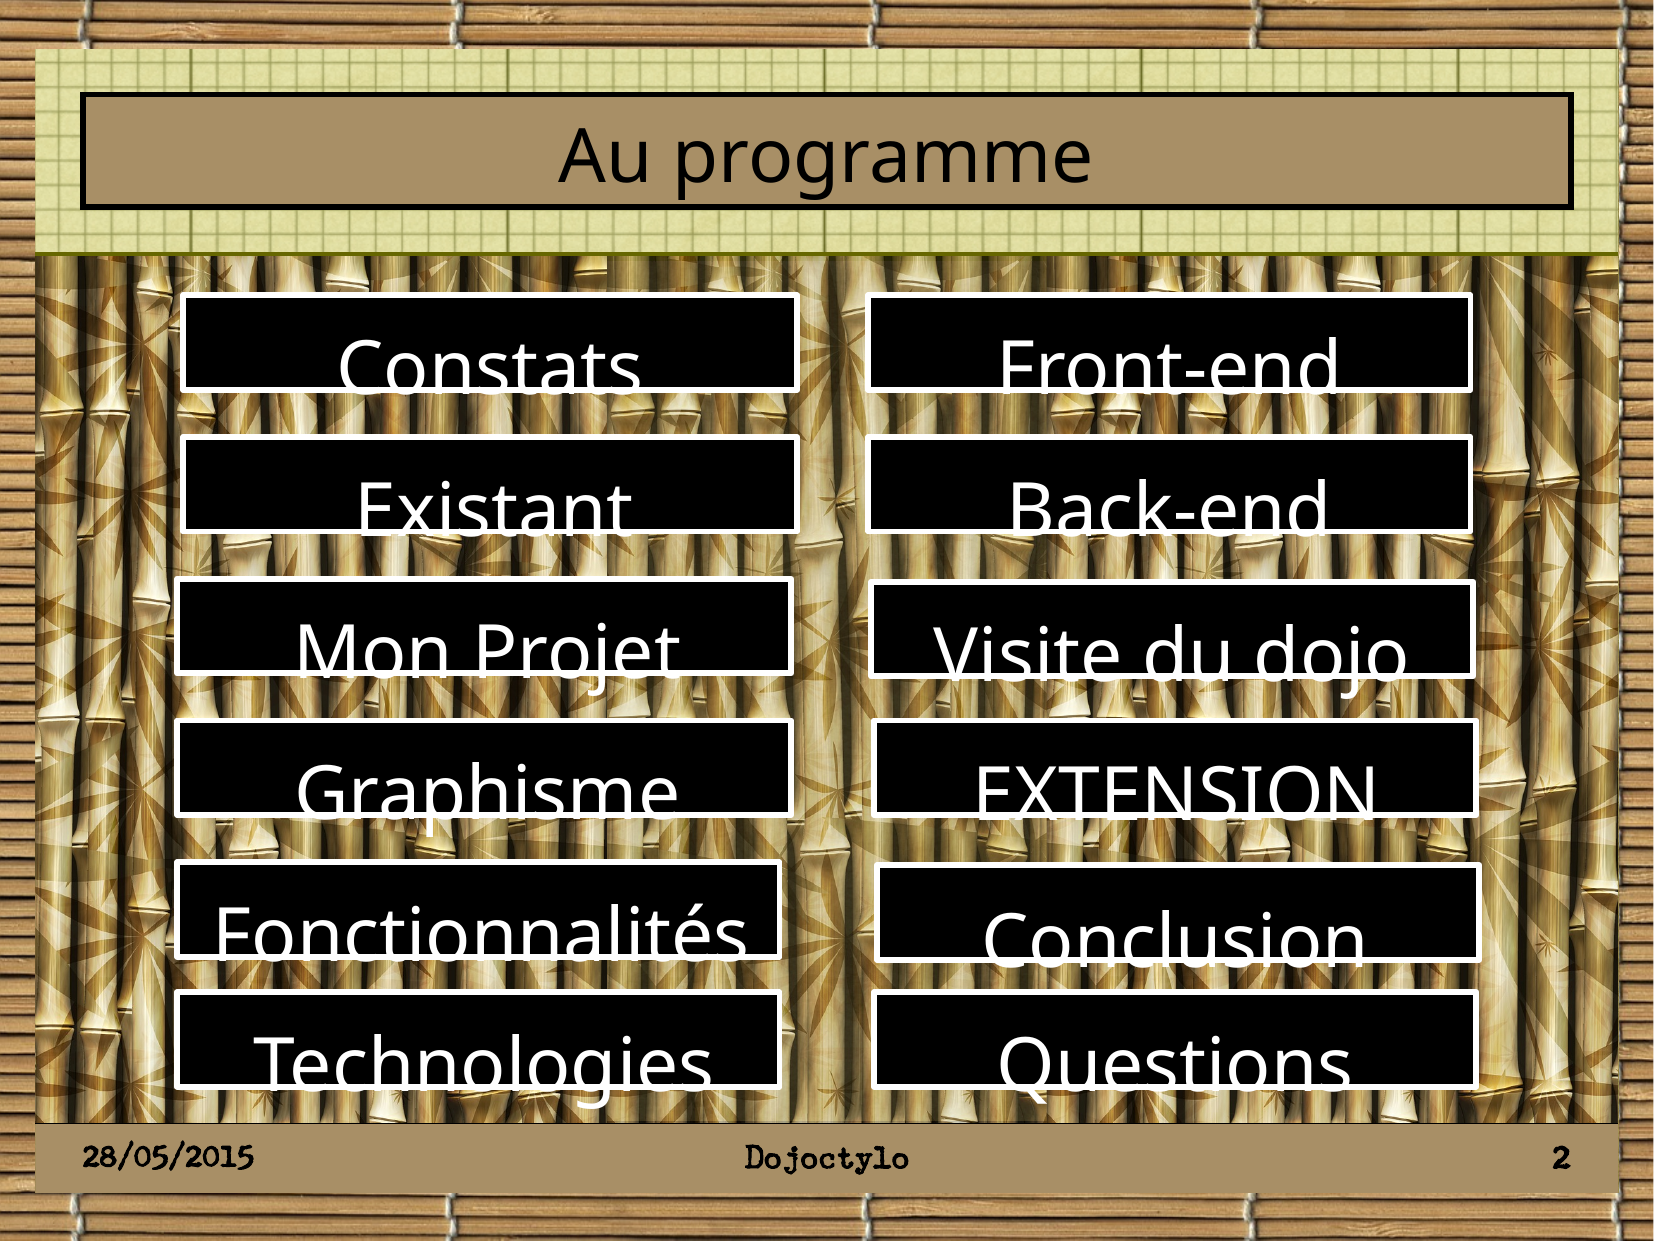

# Au programme
Technologies
Constats
Front-end
Back-end
Existant
Mon Projet
Visite du dojo
Graphisme
EXTENSION
Fonctionnalités
Conclusion
Technologies
Questions
09/04/2015
Dojoctylo
2